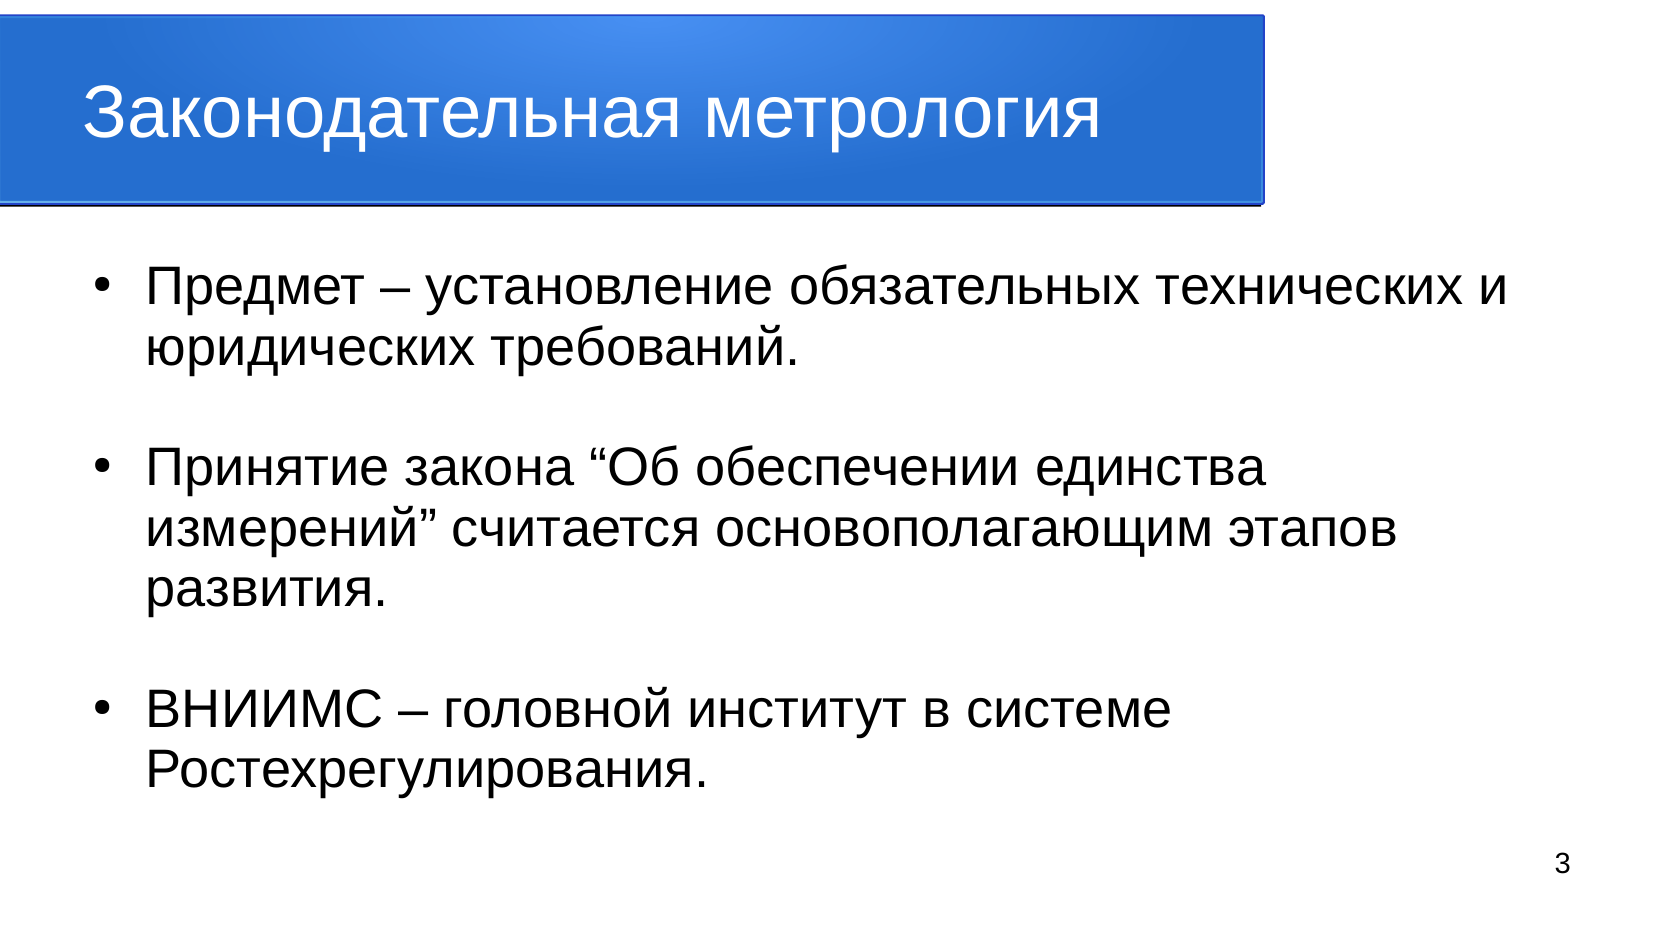

# Законодательная метрология
Предмет – установление обязательных технических и юридических требований.
Принятие закона “Об обеспечении единства измерений” считается основополагающим этапов развития.
ВНИИМС – головной институт в системе Ростехрегулирования.
3